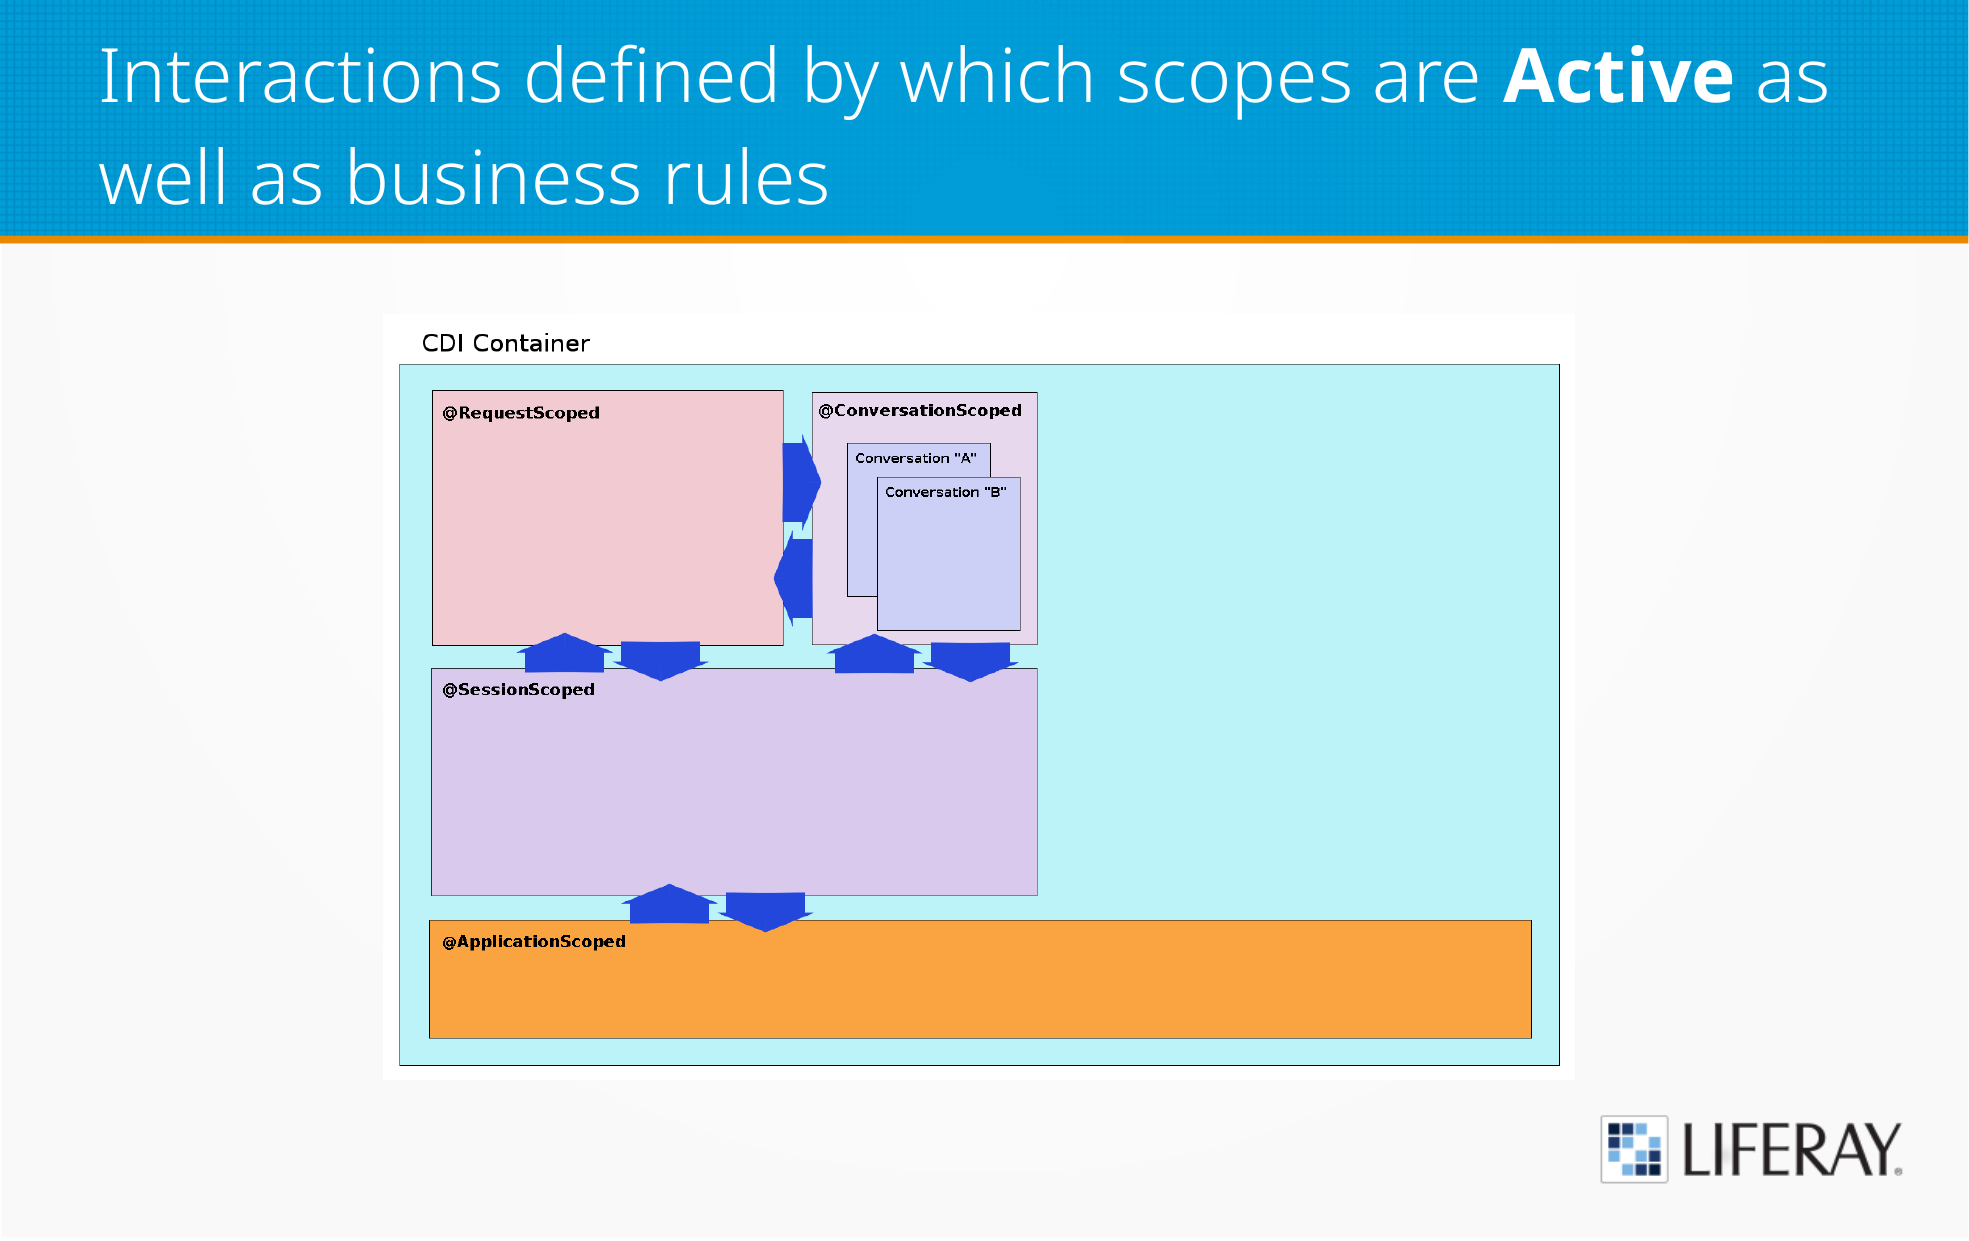

# Interactions defined by which scopes are Active as well as business rules